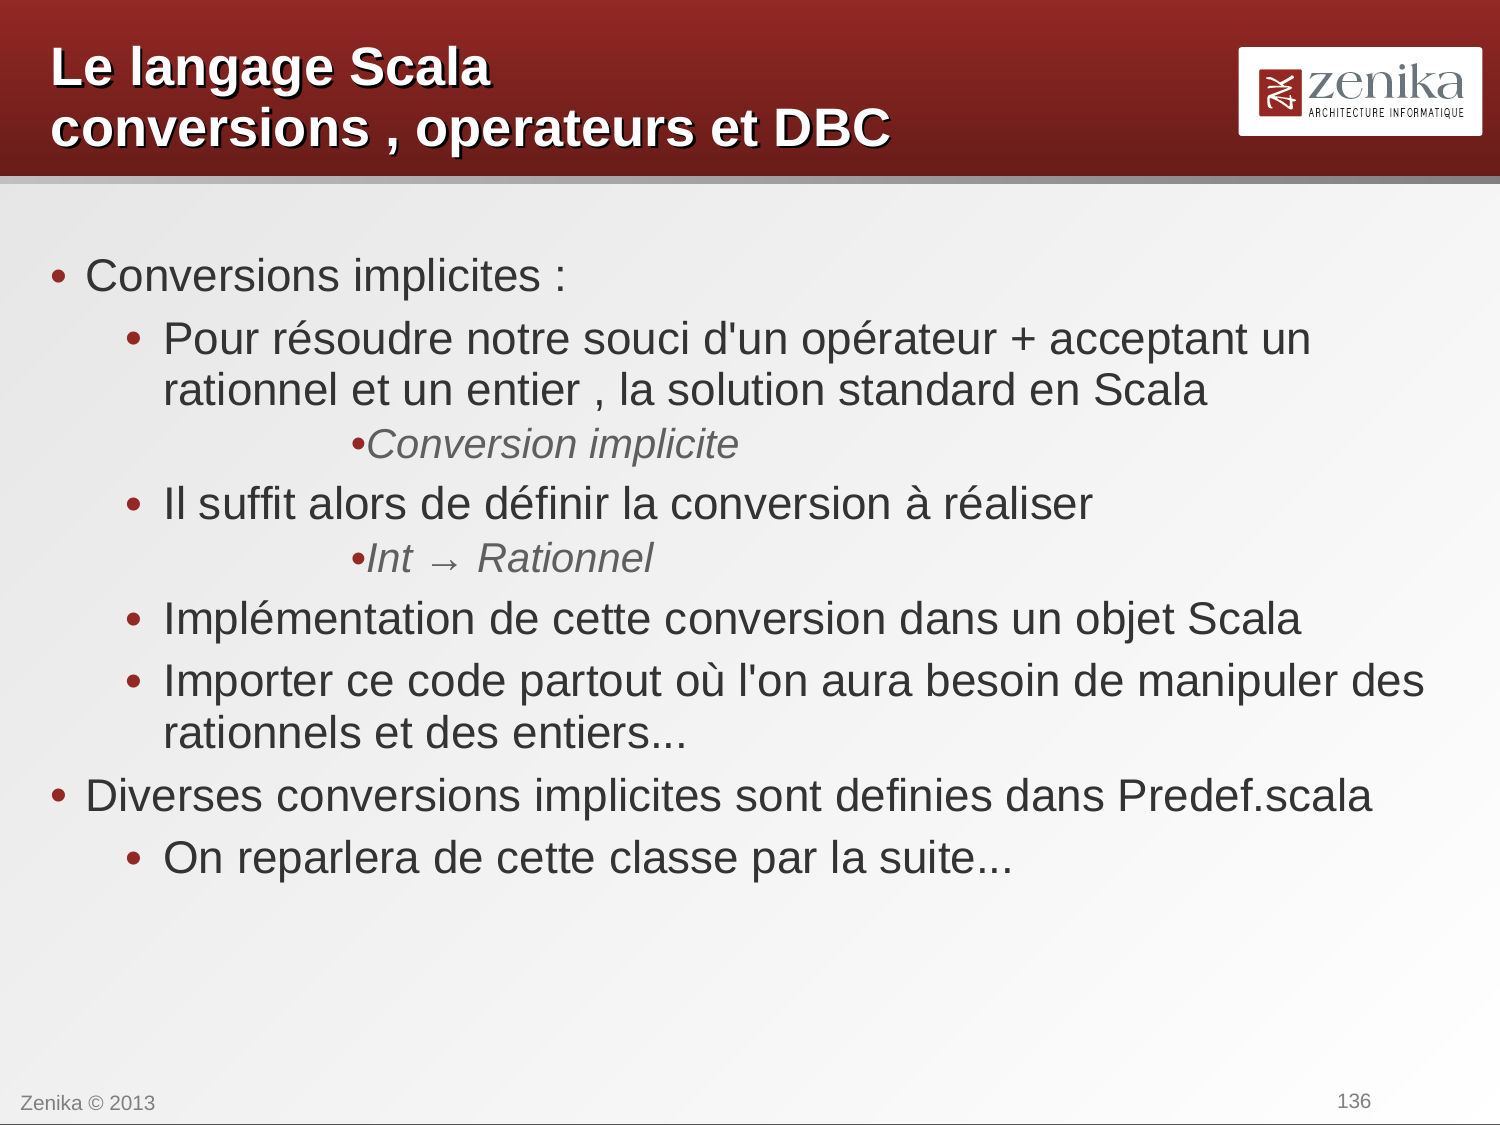

# Le langage Scala conversions , operateurs et DBC
Conversions implicites :
Pour résoudre notre souci d'un opérateur + acceptant un rationnel et un entier , la solution standard en Scala
Conversion implicite
Il suffit alors de définir la conversion à réaliser
Int → Rationnel
Implémentation de cette conversion dans un objet Scala
Importer ce code partout où l'on aura besoin de manipuler des rationnels et des entiers...
Diverses conversions implicites sont definies dans Predef.scala
On reparlera de cette classe par la suite...